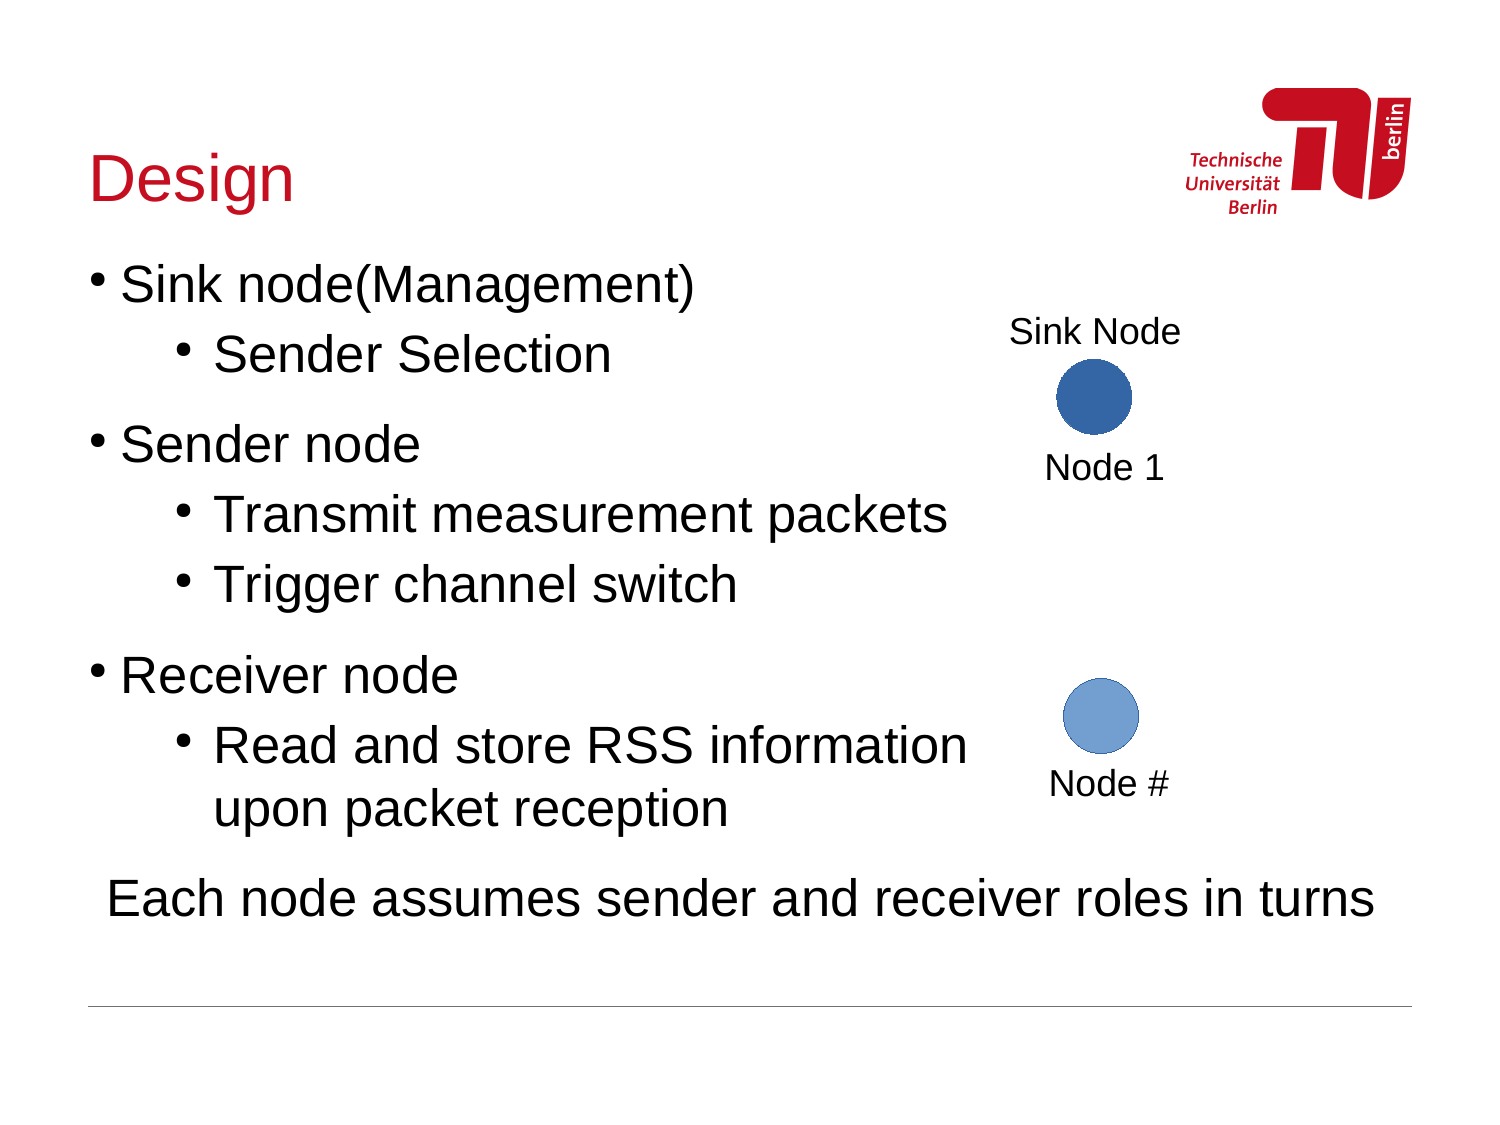

Design
# Sink node(Management)
Sender Selection
 Sender node
Transmit measurement packets
Trigger channel switch
 Receiver node
Read and store RSS information
upon packet reception
Each node assumes sender and receiver roles in turns
Sink Node
Node 1
Node #